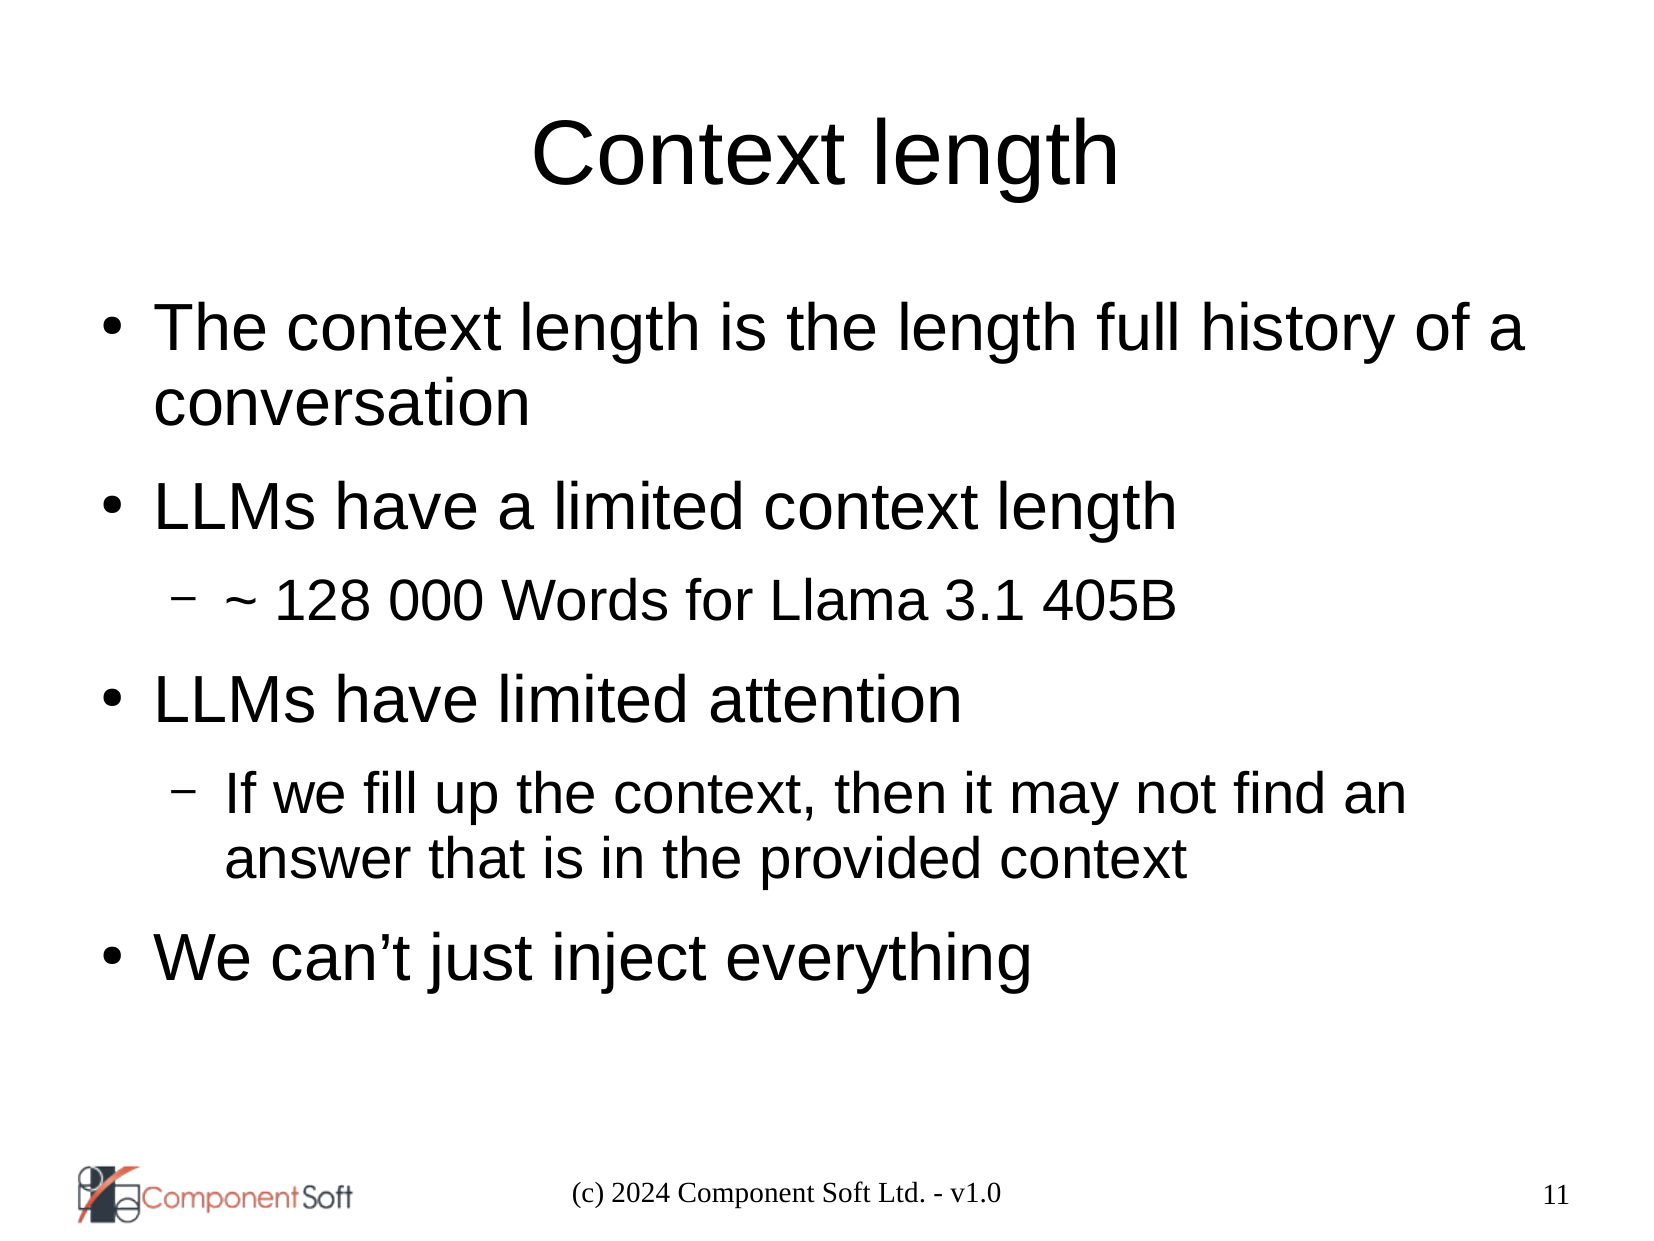

# Context length
The context length is the length full history of a conversation
LLMs have a limited context length
~ 128 000 Words for Llama 3.1 405B
LLMs have limited attention
If we fill up the context, then it may not find an answer that is in the provided context
We can’t just inject everything
(c) 2024 Component Soft Ltd. - v1.0
11